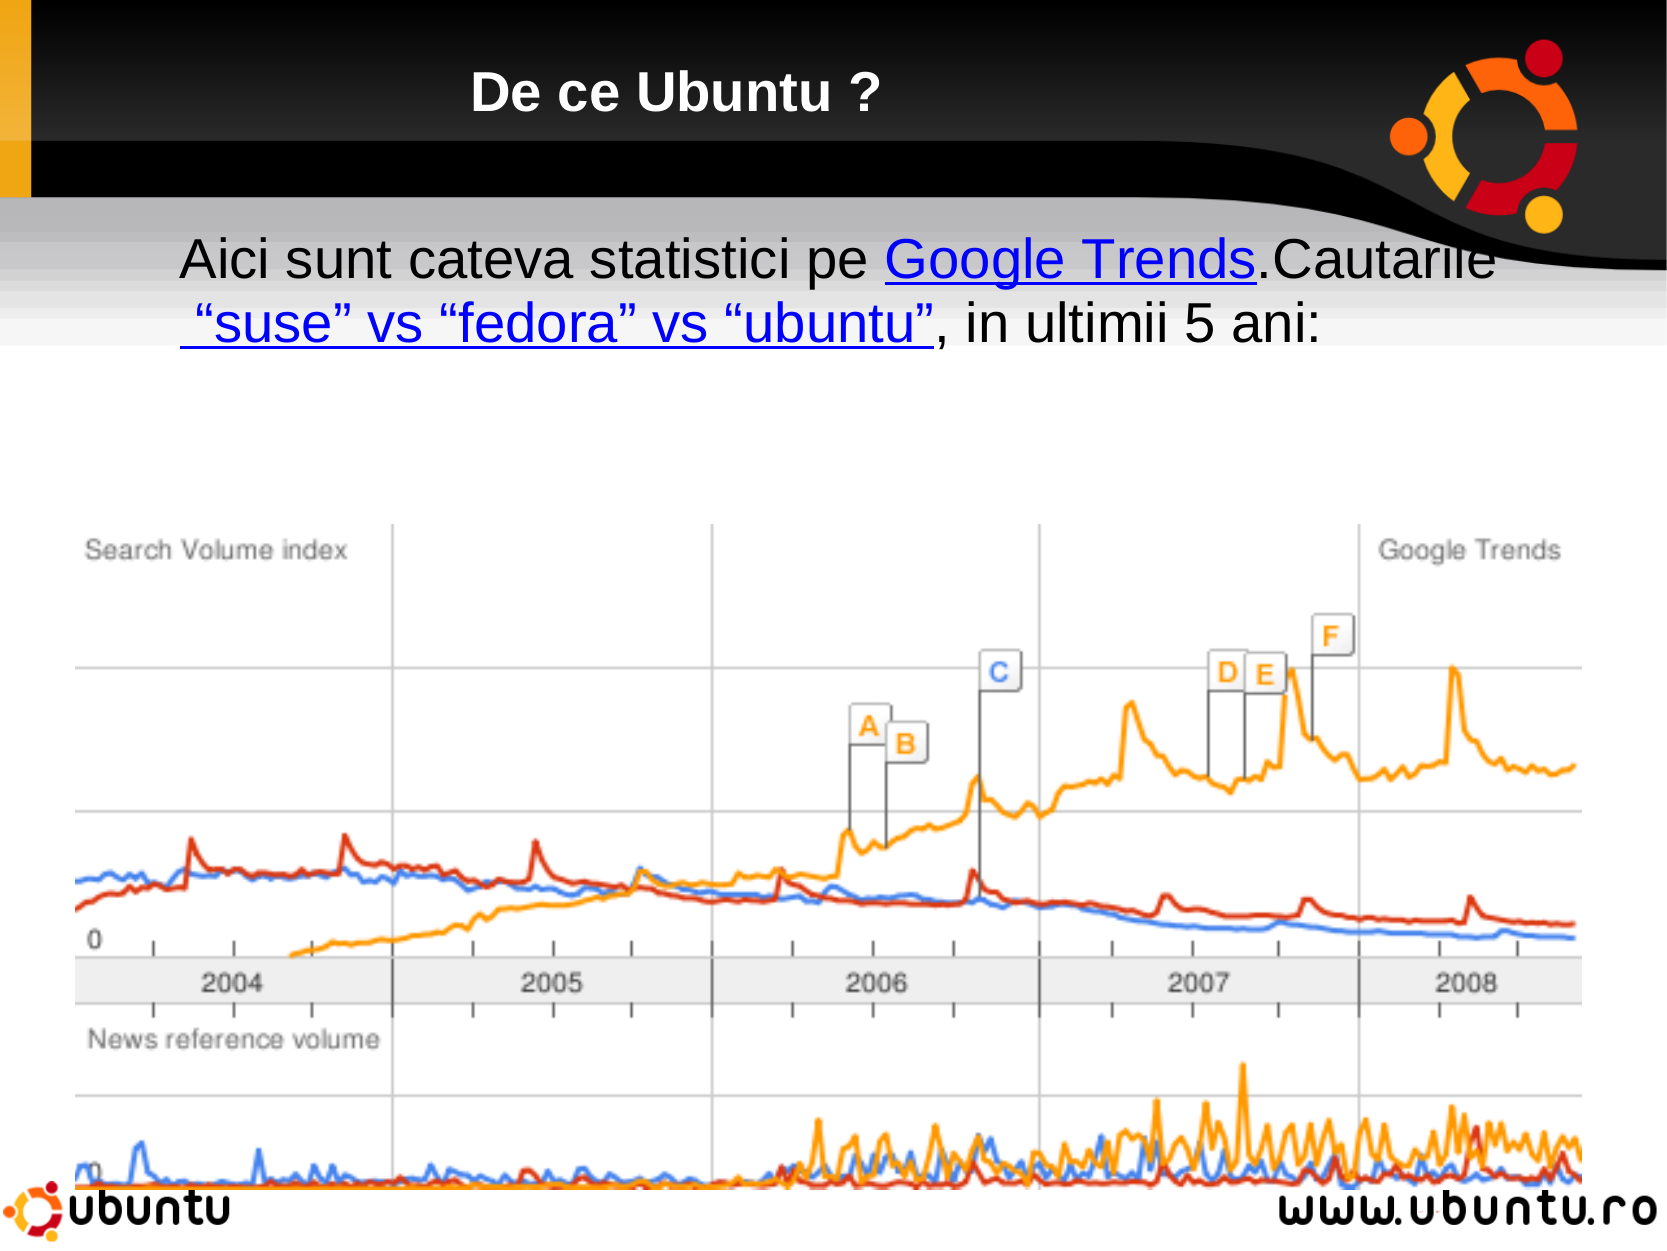

De ce Ubuntu ?
Aici sunt cateva statistici pe Google Trends.Cautarile
 “suse” vs “fedora” vs “ubuntu”, in ultimii 5 ani: